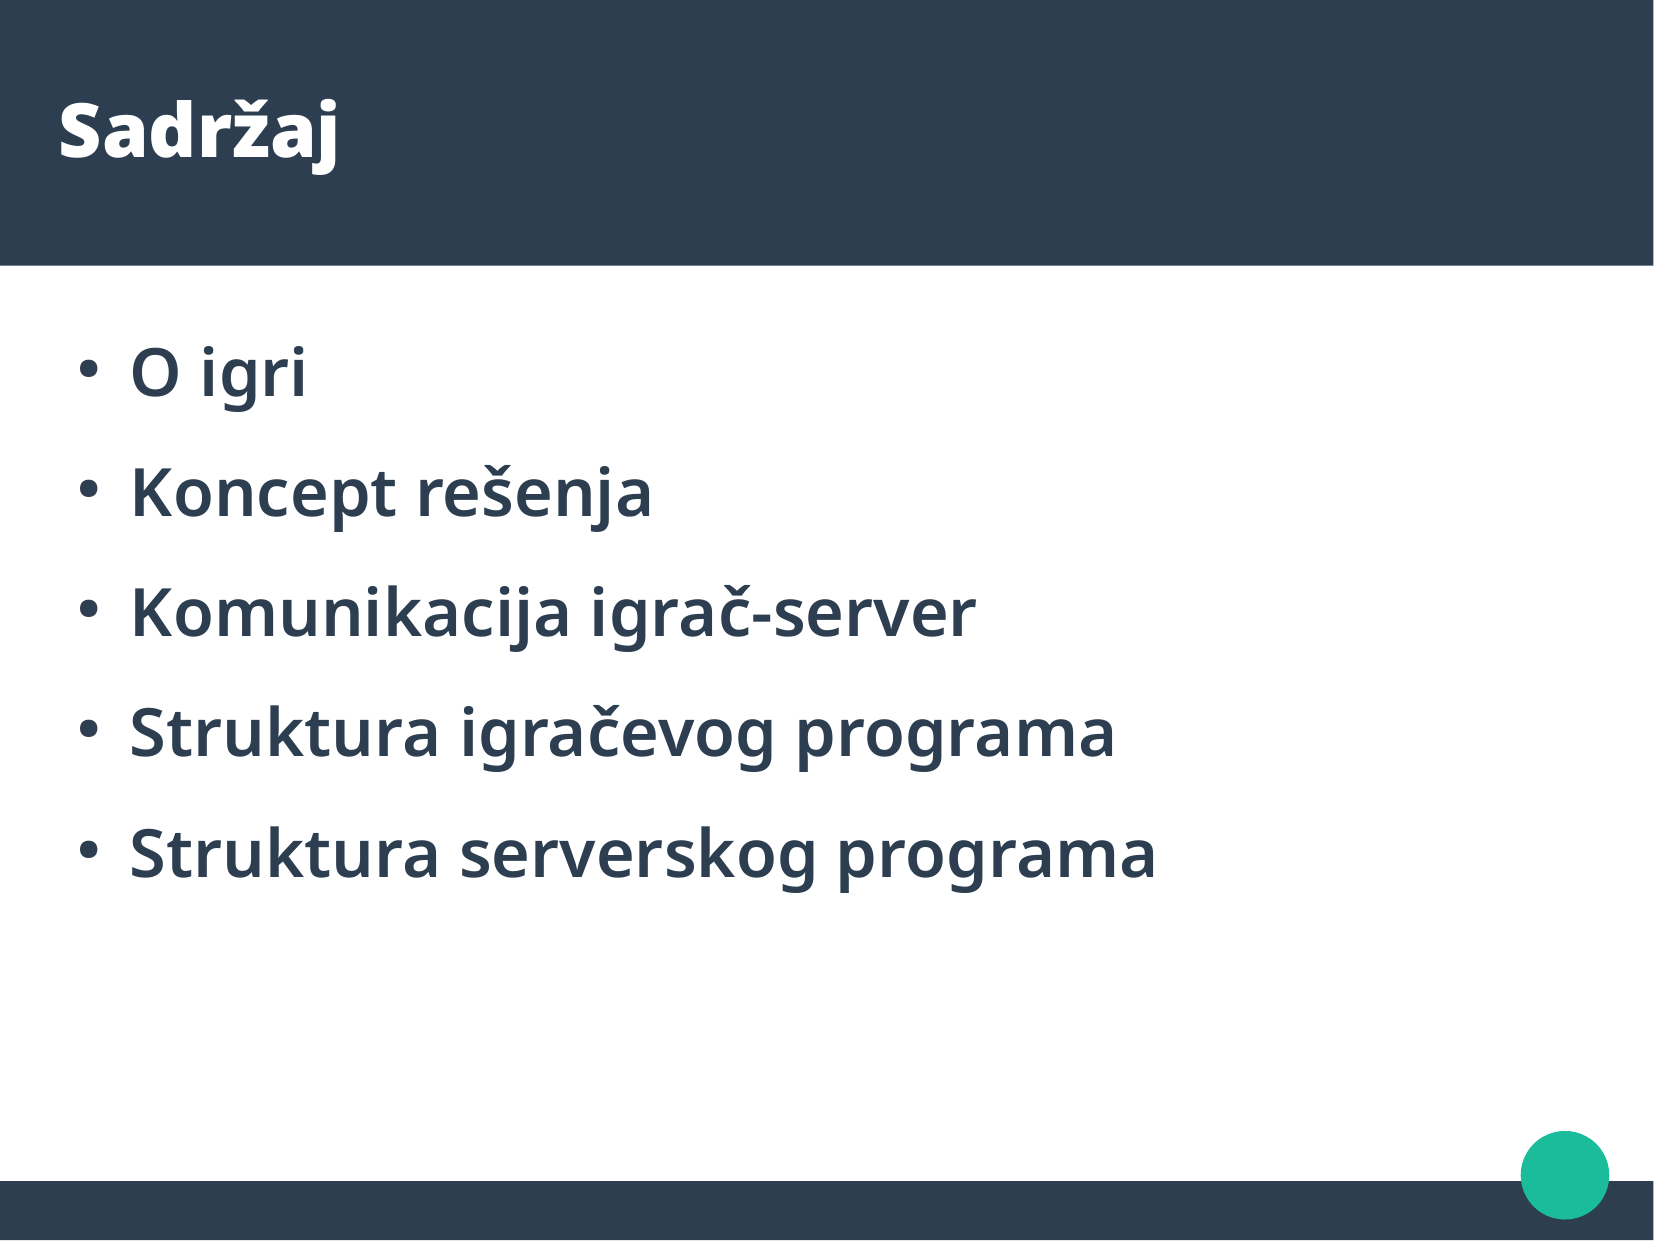

# Sadržaj
O igri
Koncept rešenja
Komunikacija igrač-server
Struktura igračevog programa
Struktura serverskog programa